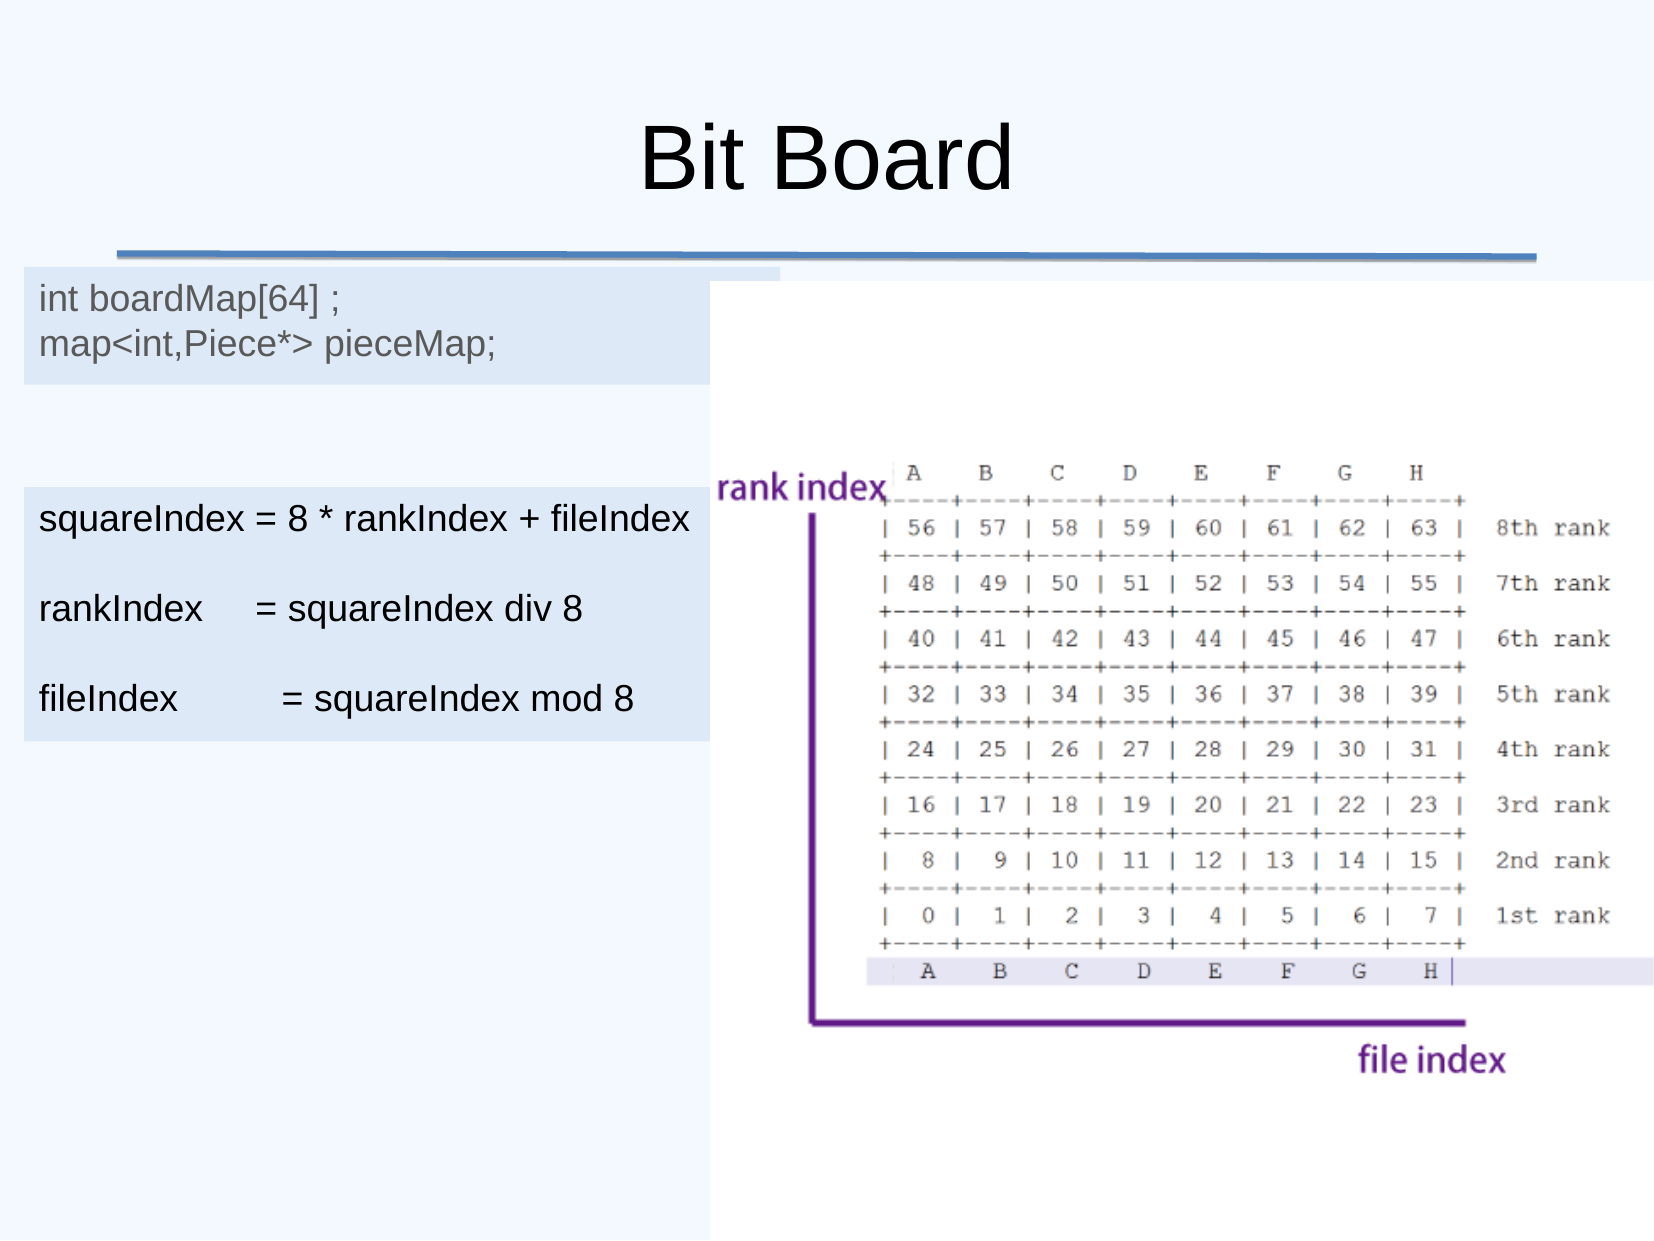

Bit Board
int boardMap[64] ;
map<int,Piece*> pieceMap;
squareIndex = 8 * rankIndex + fileIndex
rankIndex = squareIndex div 8
fileIndex　 = squareIndex mod 8